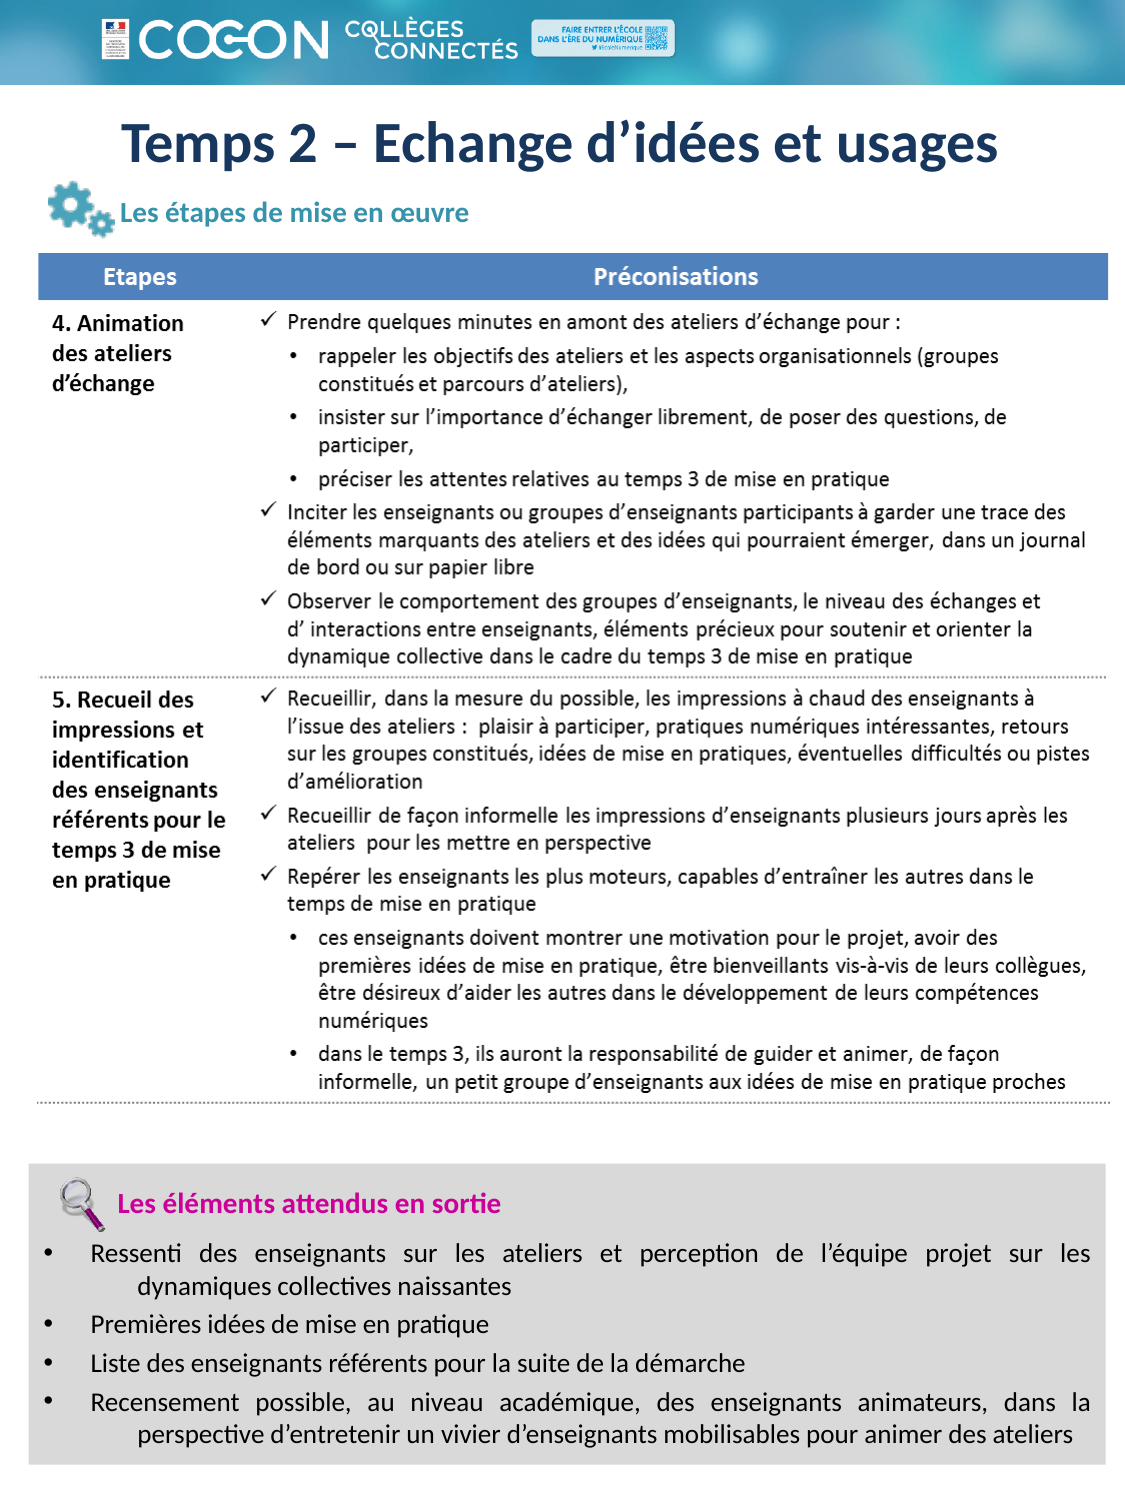

# Temps 2 – Echange d’idées et usages
Les étapes de mise en œuvre
Les éléments attendus en sortie
Ressenti des enseignants sur les ateliers et perception de l’équipe projet sur les dynamiques collectives naissantes
Premières idées de mise en pratique
Liste des enseignants référents pour la suite de la démarche
Recensement possible, au niveau académique, des enseignants animateurs, dans la perspective d’entretenir un vivier d’enseignants mobilisables pour animer des ateliers